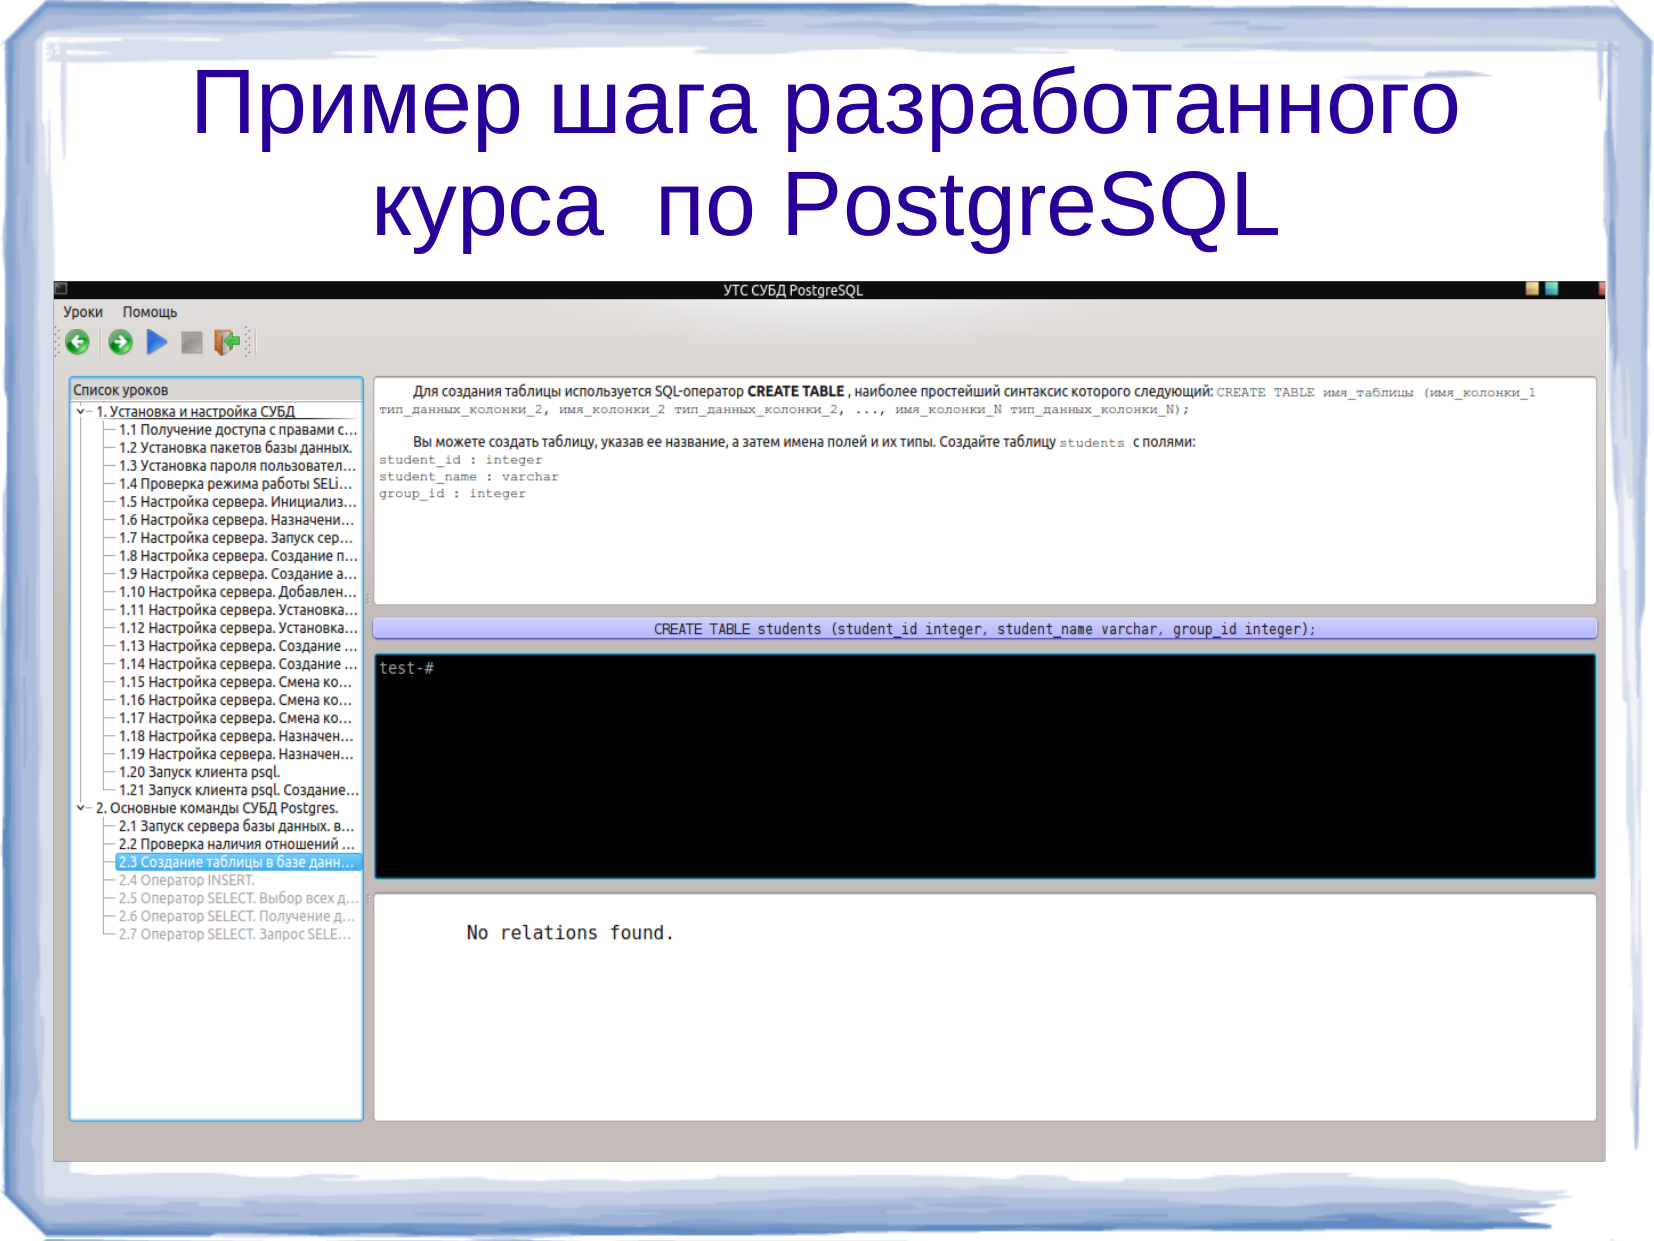

# Пример шага разработанного курса по PostgreSQL